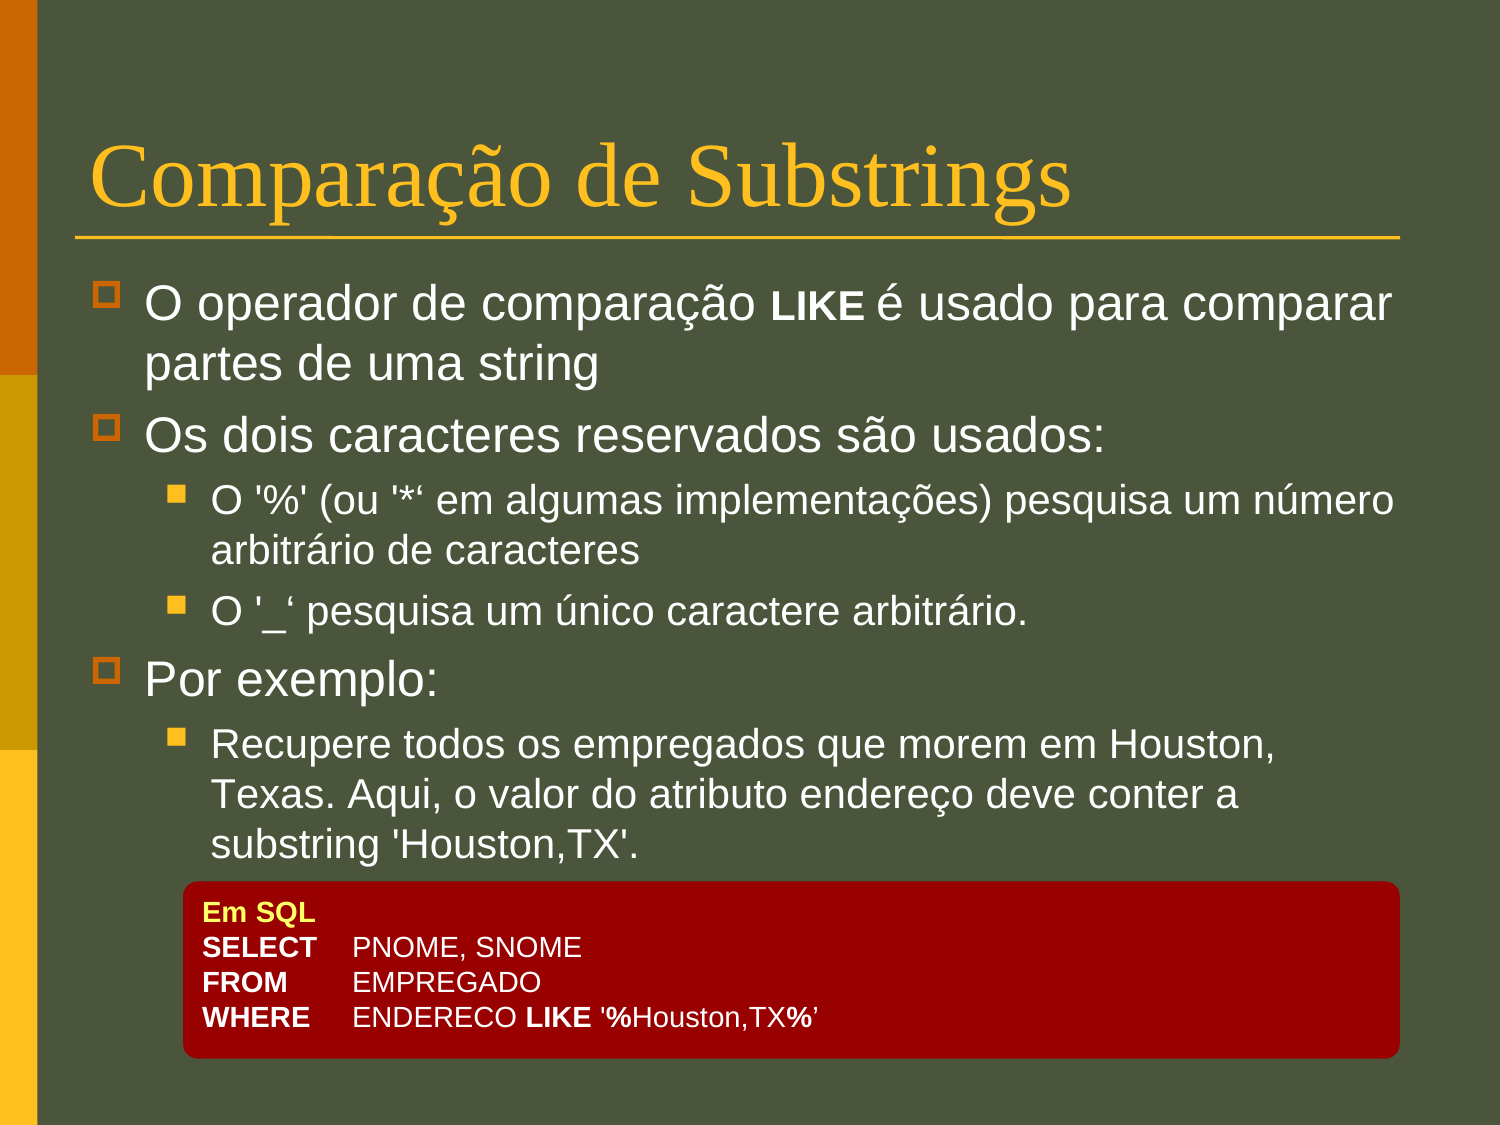

# Comparação de Substrings
O operador de comparação LIKE é usado para comparar partes de uma string
Os dois caracteres reservados são usados:
O '%' (ou '*‘ em algumas implementações) pesquisa um número arbitrário de caracteres
O '_‘ pesquisa um único caractere arbitrário.
Por exemplo:
Recupere todos os empregados que morem em Houston, Texas. Aqui, o valor do atributo endereço deve conter a substring 'Houston,TX'.
Em SQL
SELECT	PNOME, SNOME
FROM	EMPREGADO
WHERE	ENDERECO LIKE '%Houston,TX%’